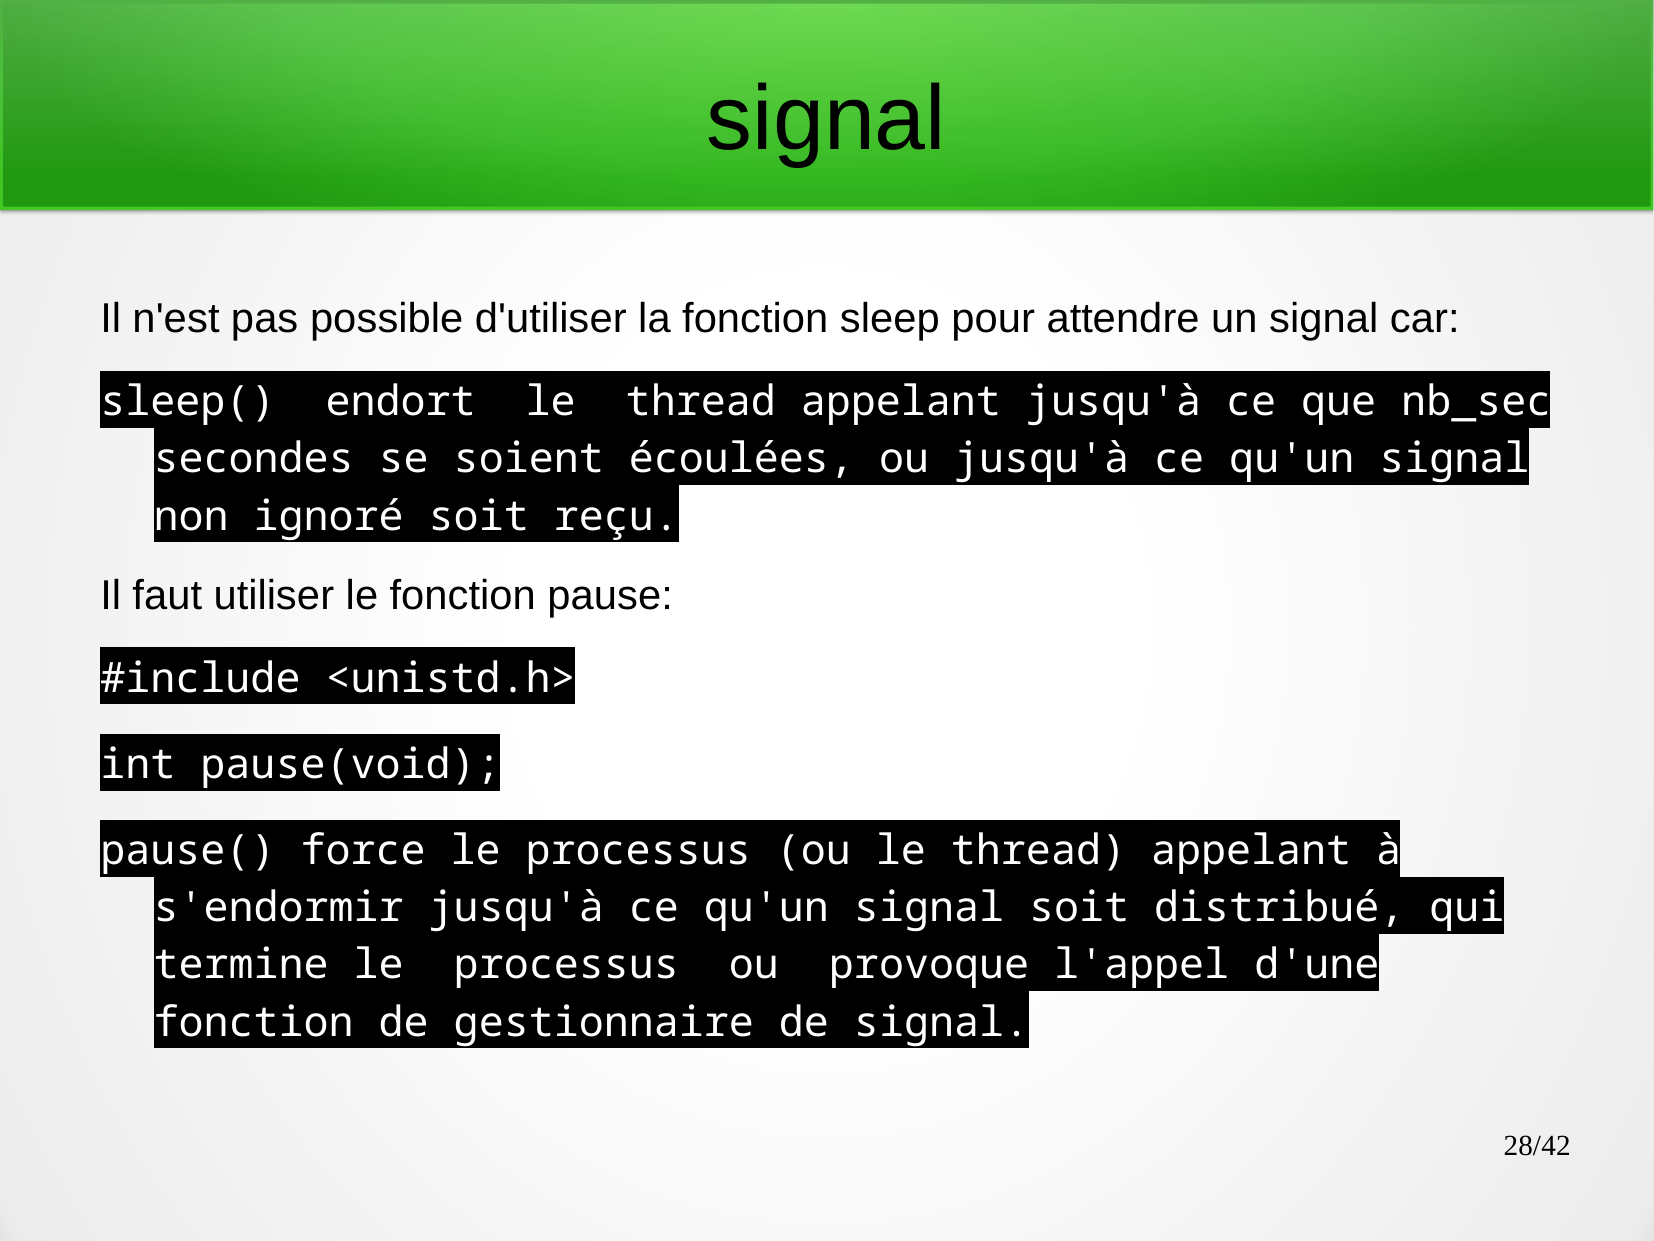

# signal
Il n'est pas possible d'utiliser la fonction sleep pour attendre un signal car:
sleep() endort le thread appelant jusqu'à ce que nb_sec secondes se soient écoulées, ou jusqu'à ce qu'un signal non ignoré soit reçu.
Il faut utiliser le fonction pause:
#include <unistd.h>
int pause(void);
pause() force le processus (ou le thread) appelant à s'endormir jusqu'à ce qu'un signal soit distribué, qui termine le processus ou provoque l'appel d'une fonction de gestionnaire de signal.
28